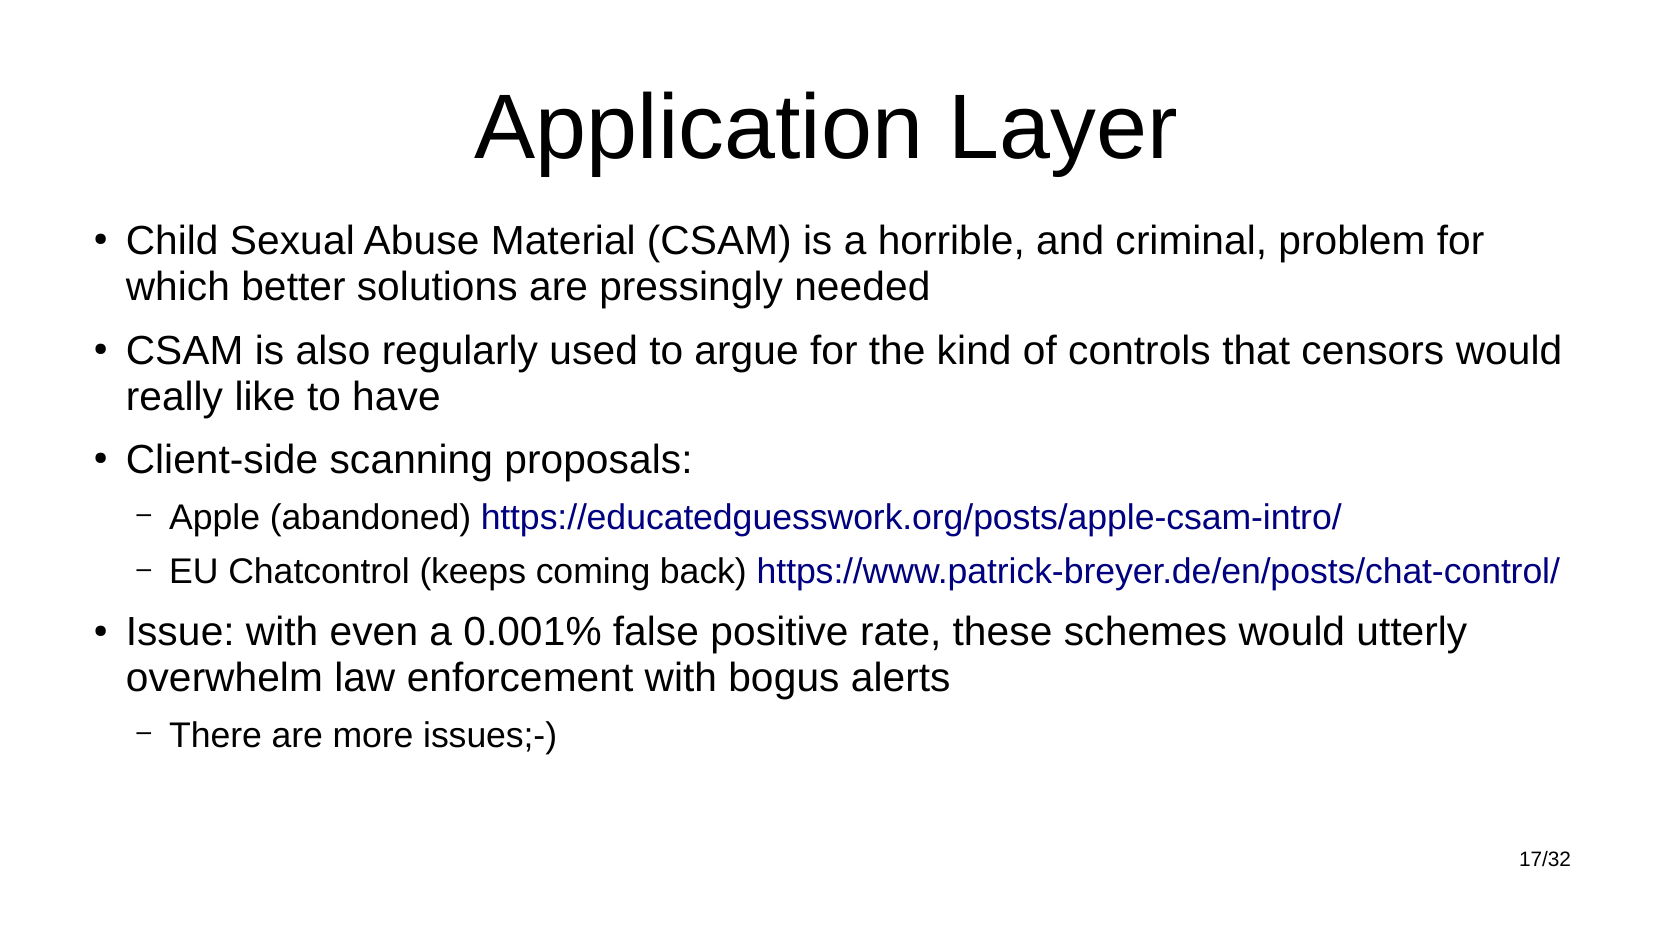

# Application Layer
Child Sexual Abuse Material (CSAM) is a horrible, and criminal, problem for which better solutions are pressingly needed
CSAM is also regularly used to argue for the kind of controls that censors would really like to have
Client-side scanning proposals:
Apple (abandoned) https://educatedguesswork.org/posts/apple-csam-intro/
EU Chatcontrol (keeps coming back) https://www.patrick-breyer.de/en/posts/chat-control/
Issue: with even a 0.001% false positive rate, these schemes would utterly overwhelm law enforcement with bogus alerts
There are more issues;-)
17